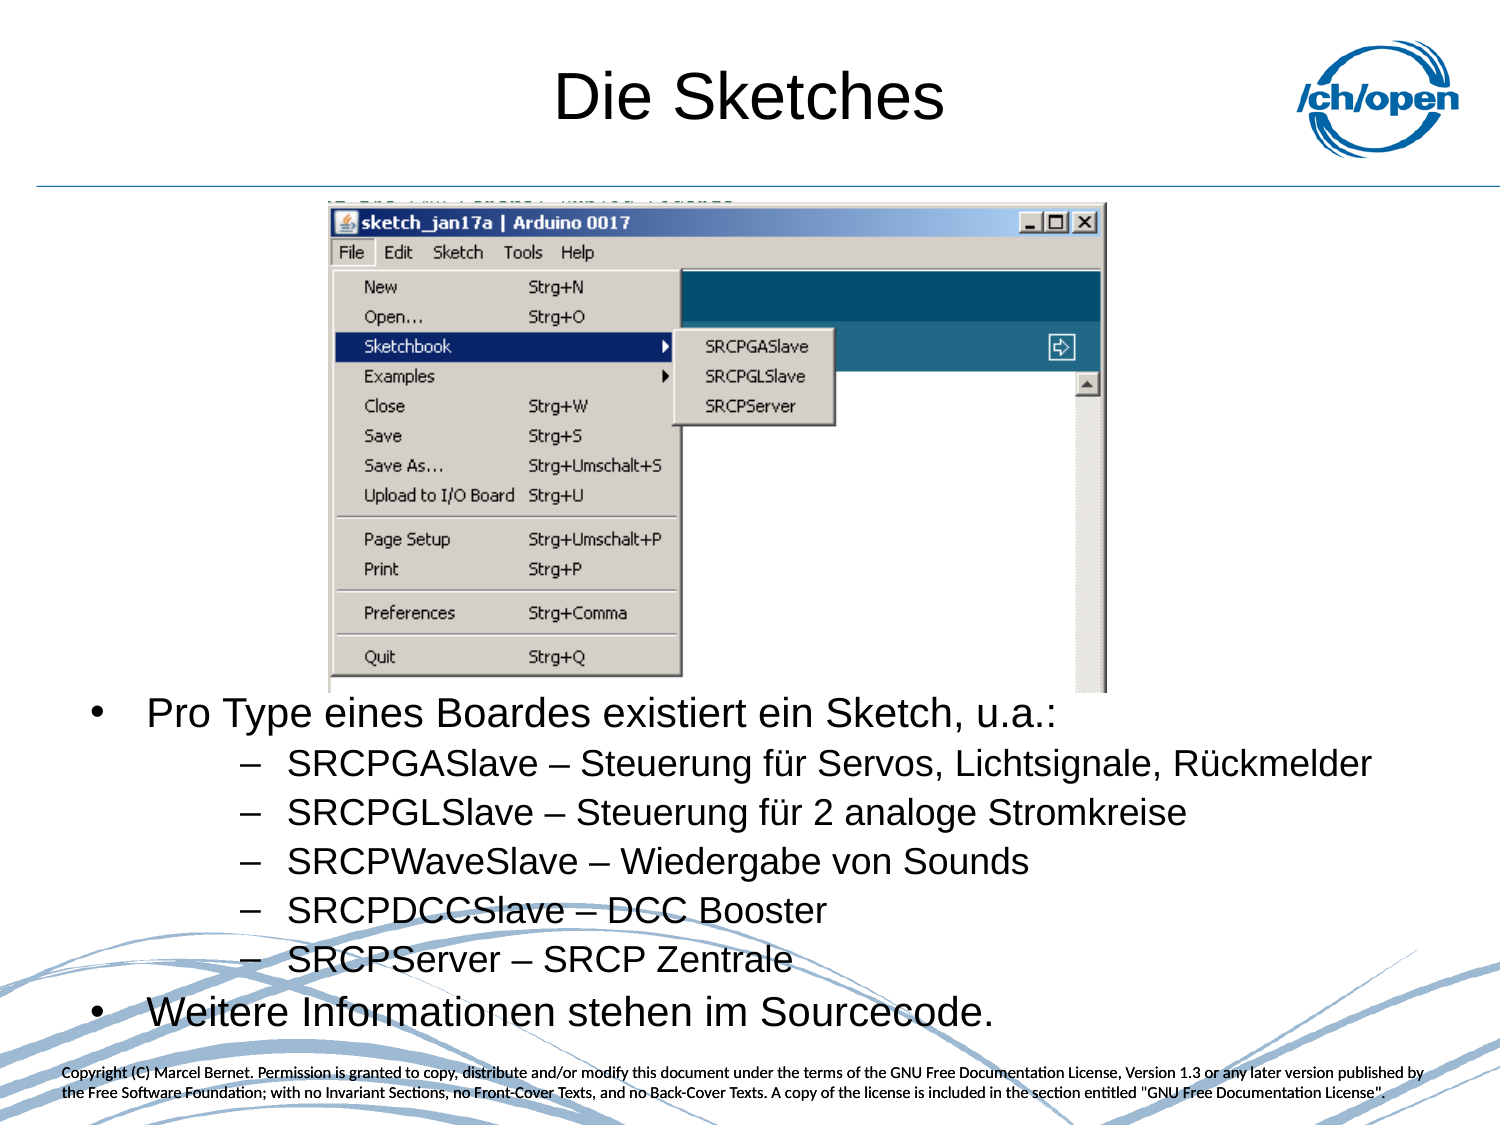

# Die Sketches
Pro Type eines Boardes existiert ein Sketch, u.a.:
SRCPGASlave – Steuerung für Servos, Lichtsignale, Rückmelder
SRCPGLSlave – Steuerung für 2 analoge Stromkreise
SRCPWaveSlave – Wiedergabe von Sounds
SRCPDCCSlave – DCC Booster
SRCPServer – SRCP Zentrale
Weitere Informationen stehen im Sourcecode.
Copyright (C) Marcel Bernet. Permission is granted to copy, distribute and/or modify this document under the terms of the GNU Free Documentation License, Version 1.3 or any later version published by the Free Software Foundation; with no Invariant Sections, no Front-Cover Texts, and no Back-Cover Texts. A copy of the license is included in the section entitled "GNU Free Documentation License".